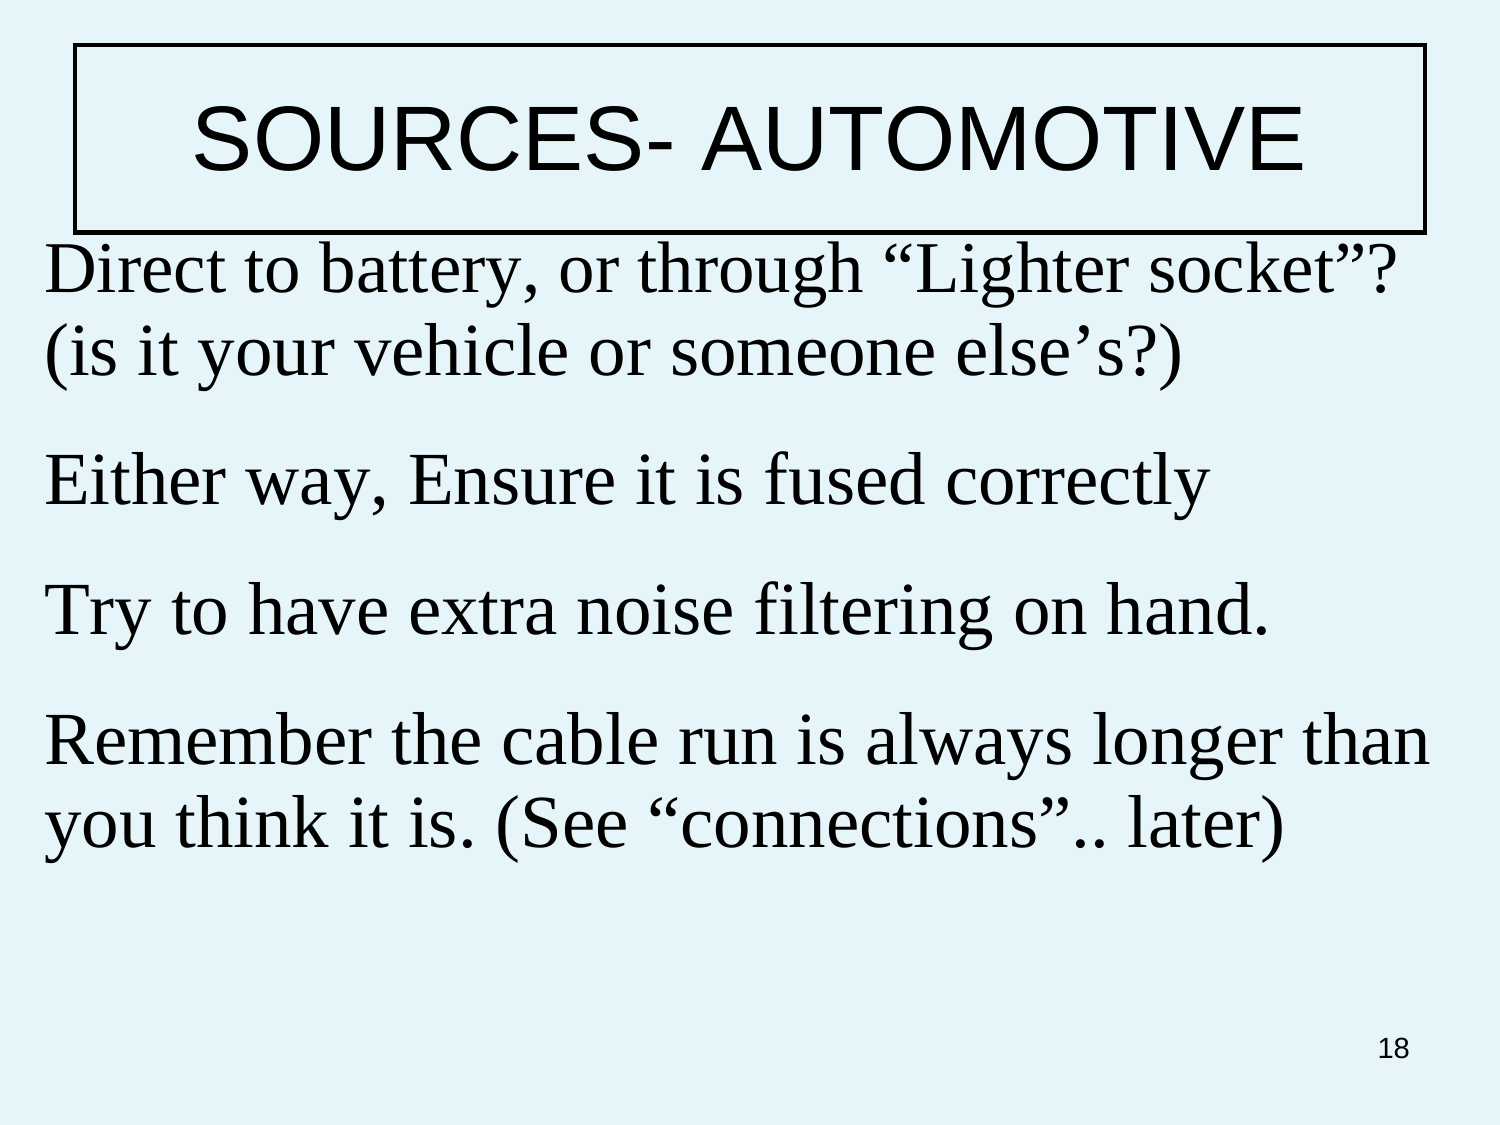

# SOURCES- AUTOMOTIVE
Direct to battery, or through “Lighter socket”? (is it your vehicle or someone else’s?)
Either way, Ensure it is fused correctly
Try to have extra noise filtering on hand.
Remember the cable run is always longer than you think it is. (See “connections”.. later)
18